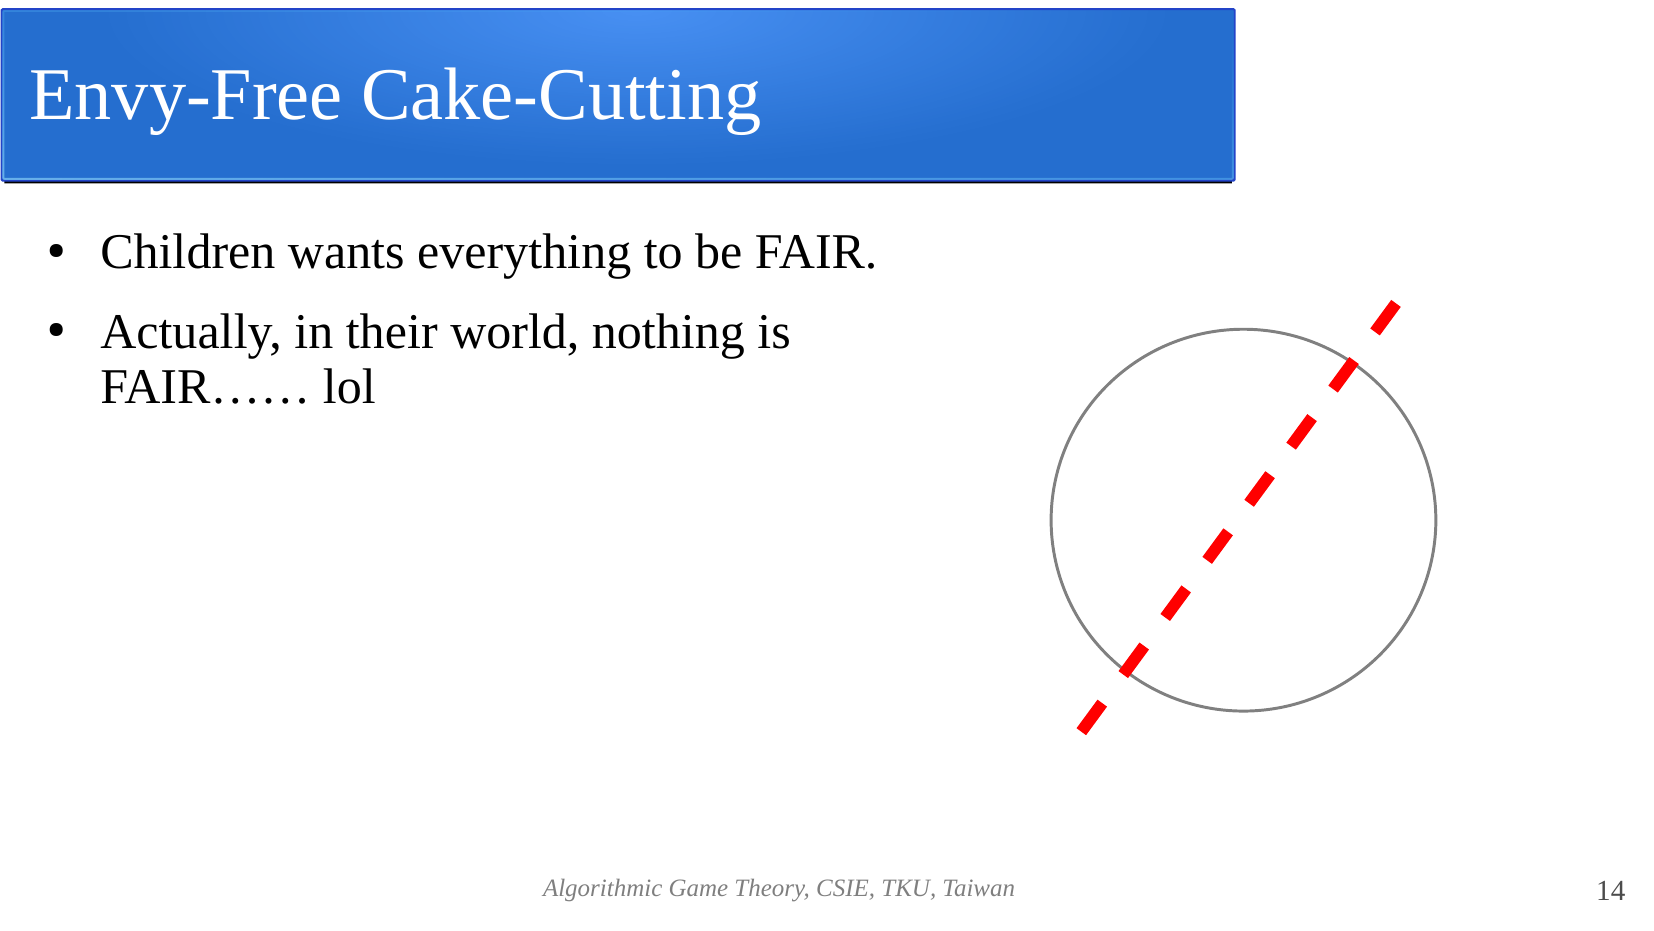

# Envy-Free Cake-Cutting
Children wants everything to be FAIR.
Actually, in their world, nothing is FAIR…… lol
Algorithmic Game Theory, CSIE, TKU, Taiwan
14